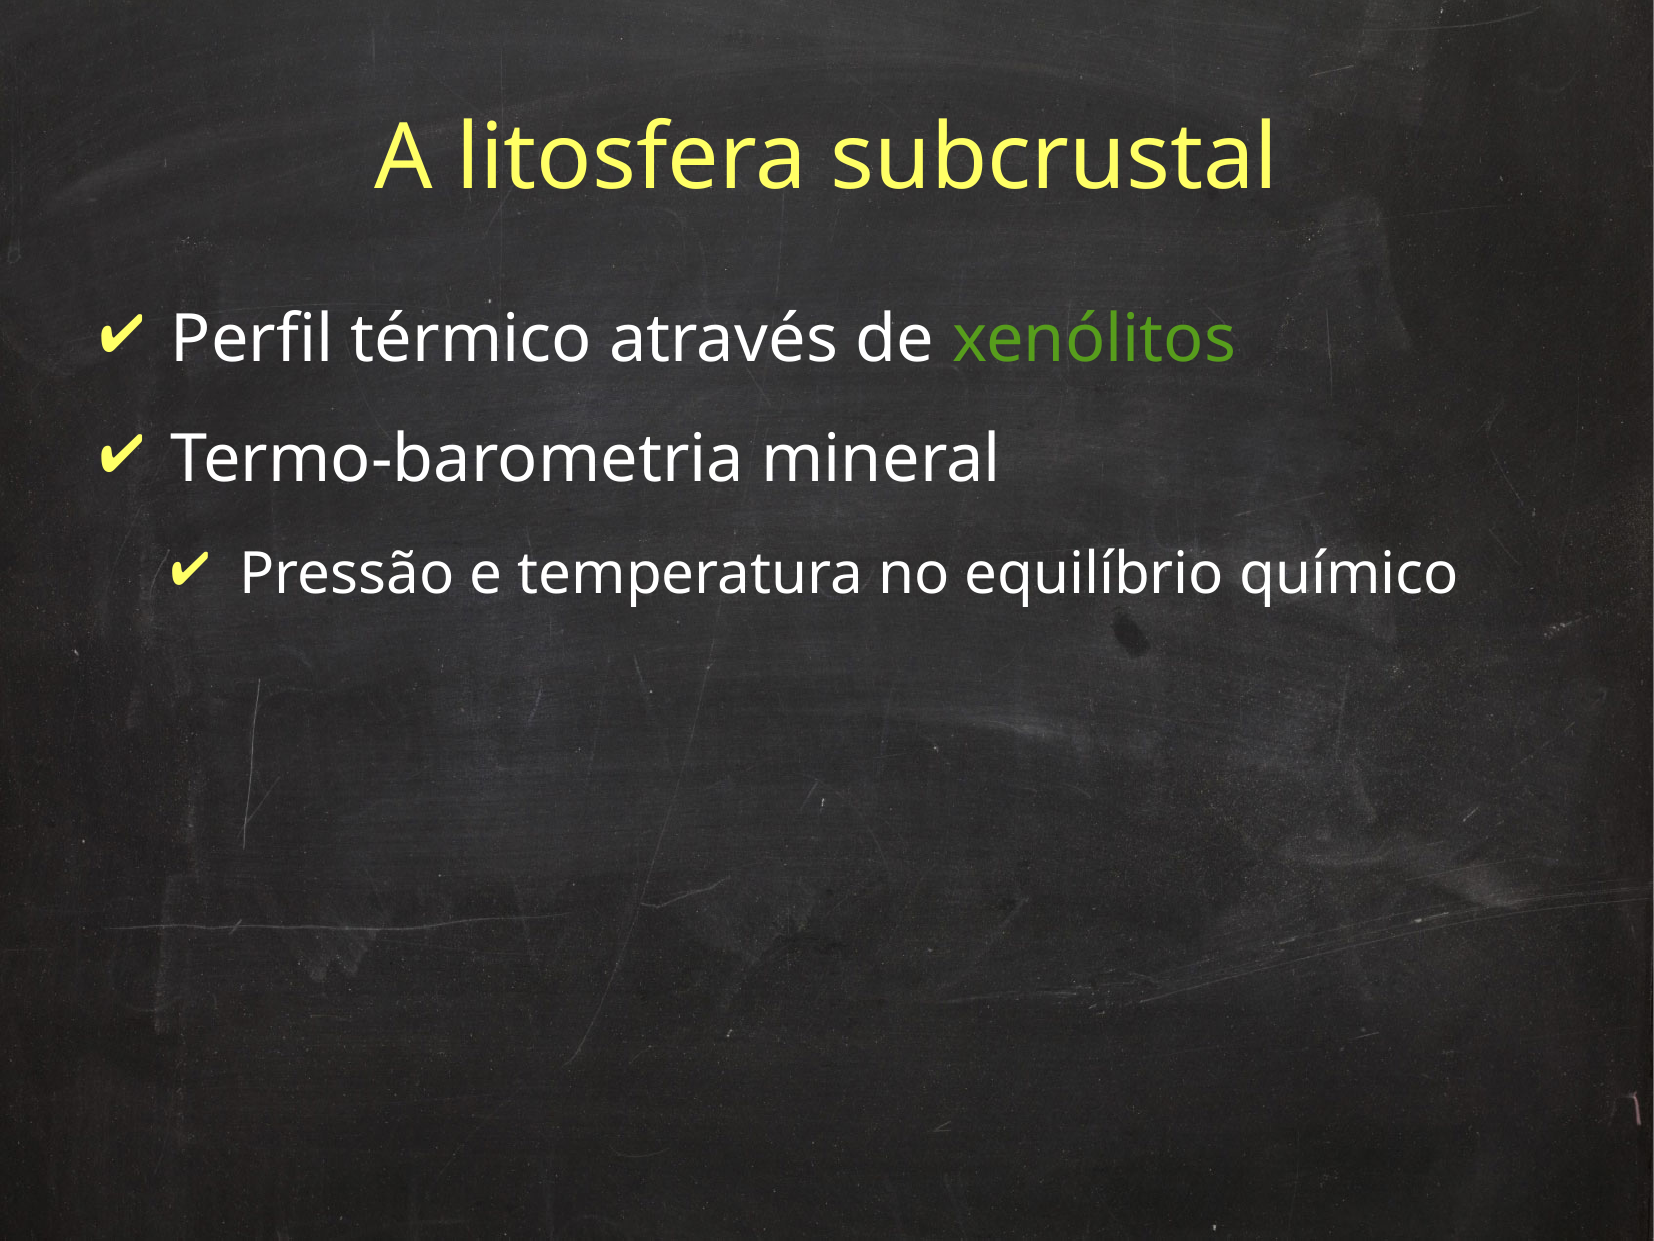

# A litosfera subcrustal
 Perfil térmico através de xenólitos
 Termo-barometria mineral
 Pressão e temperatura no equilíbrio químico